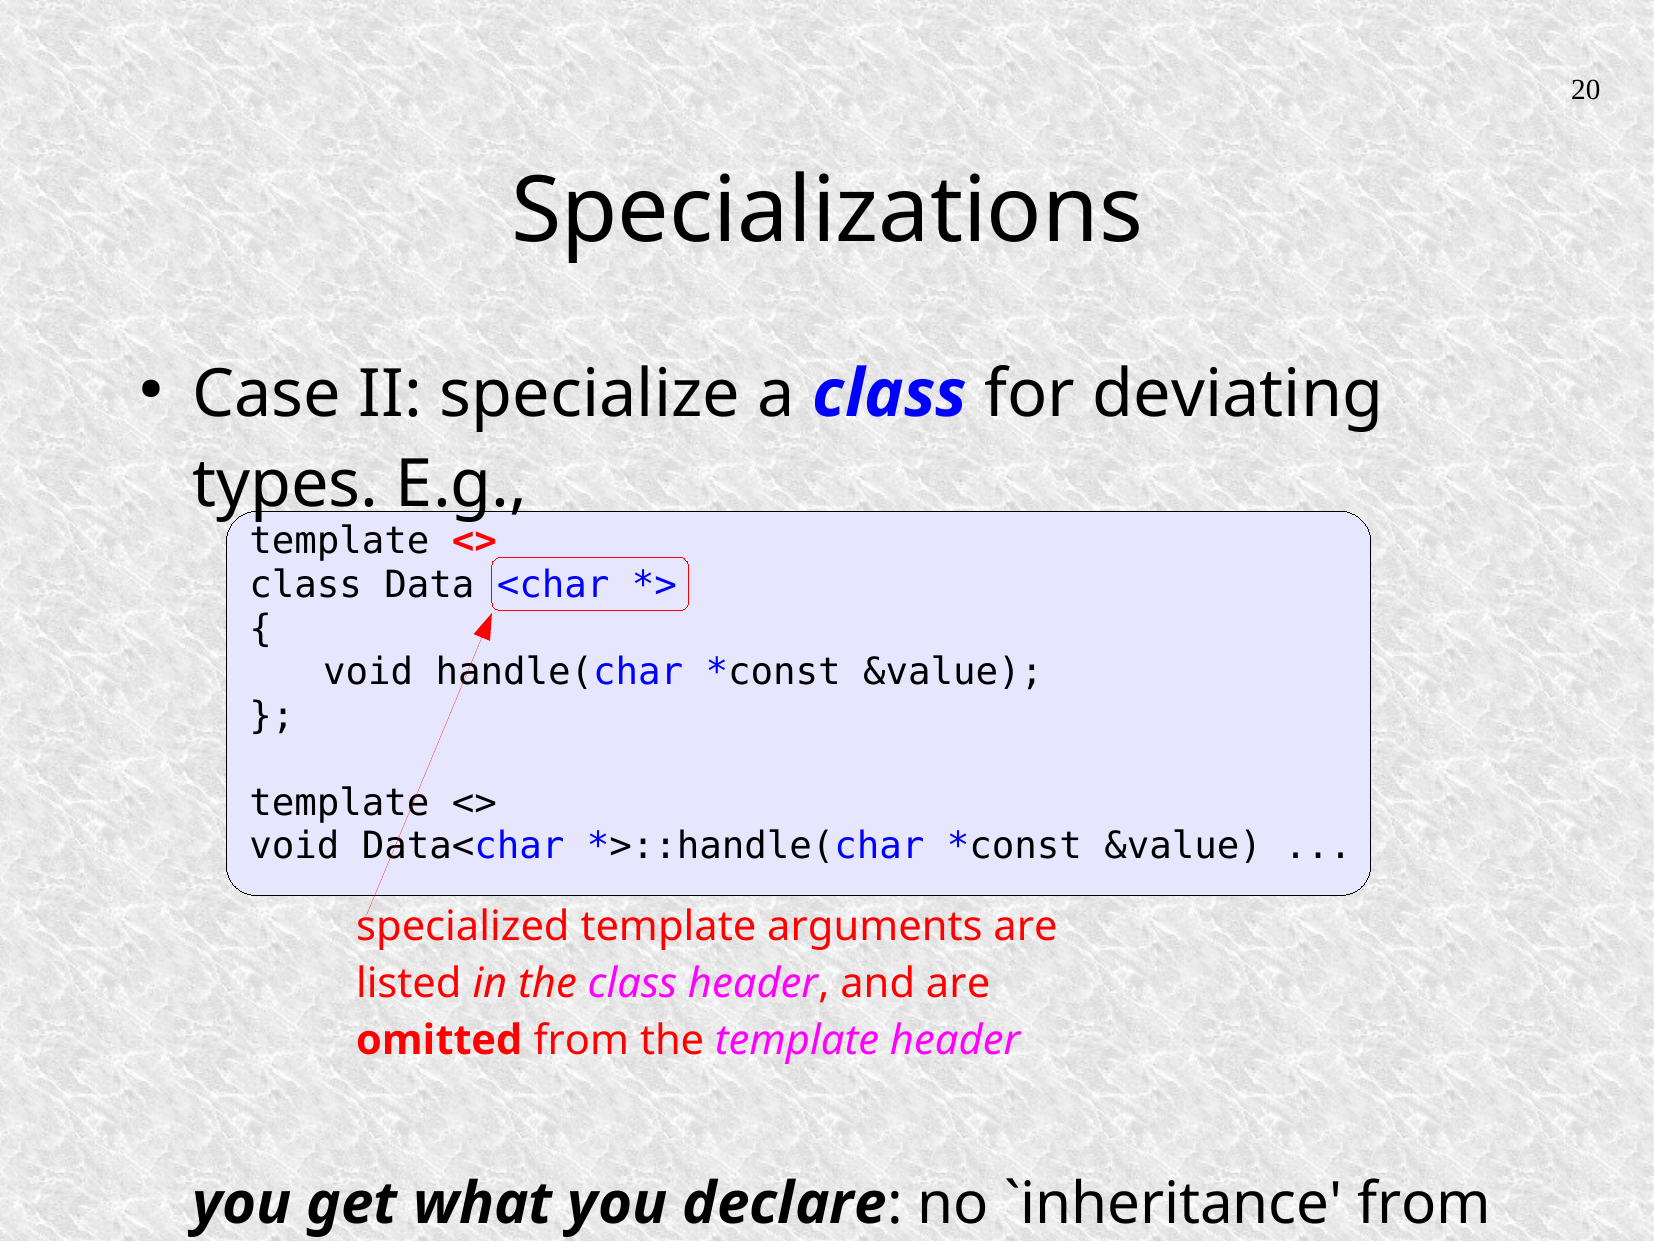

20
# Specializations
Case II: specialize a class for deviating types. E.g.,
you get what you declare: no `inheritance' from the non-specializing class
template <>
class Data <char *>
{
	void handle(char *const &value);
};
template <>
void Data<char *>::handle(char *const &value) ...
specialized template arguments are
listed in the class header, and are
omitted from the template header